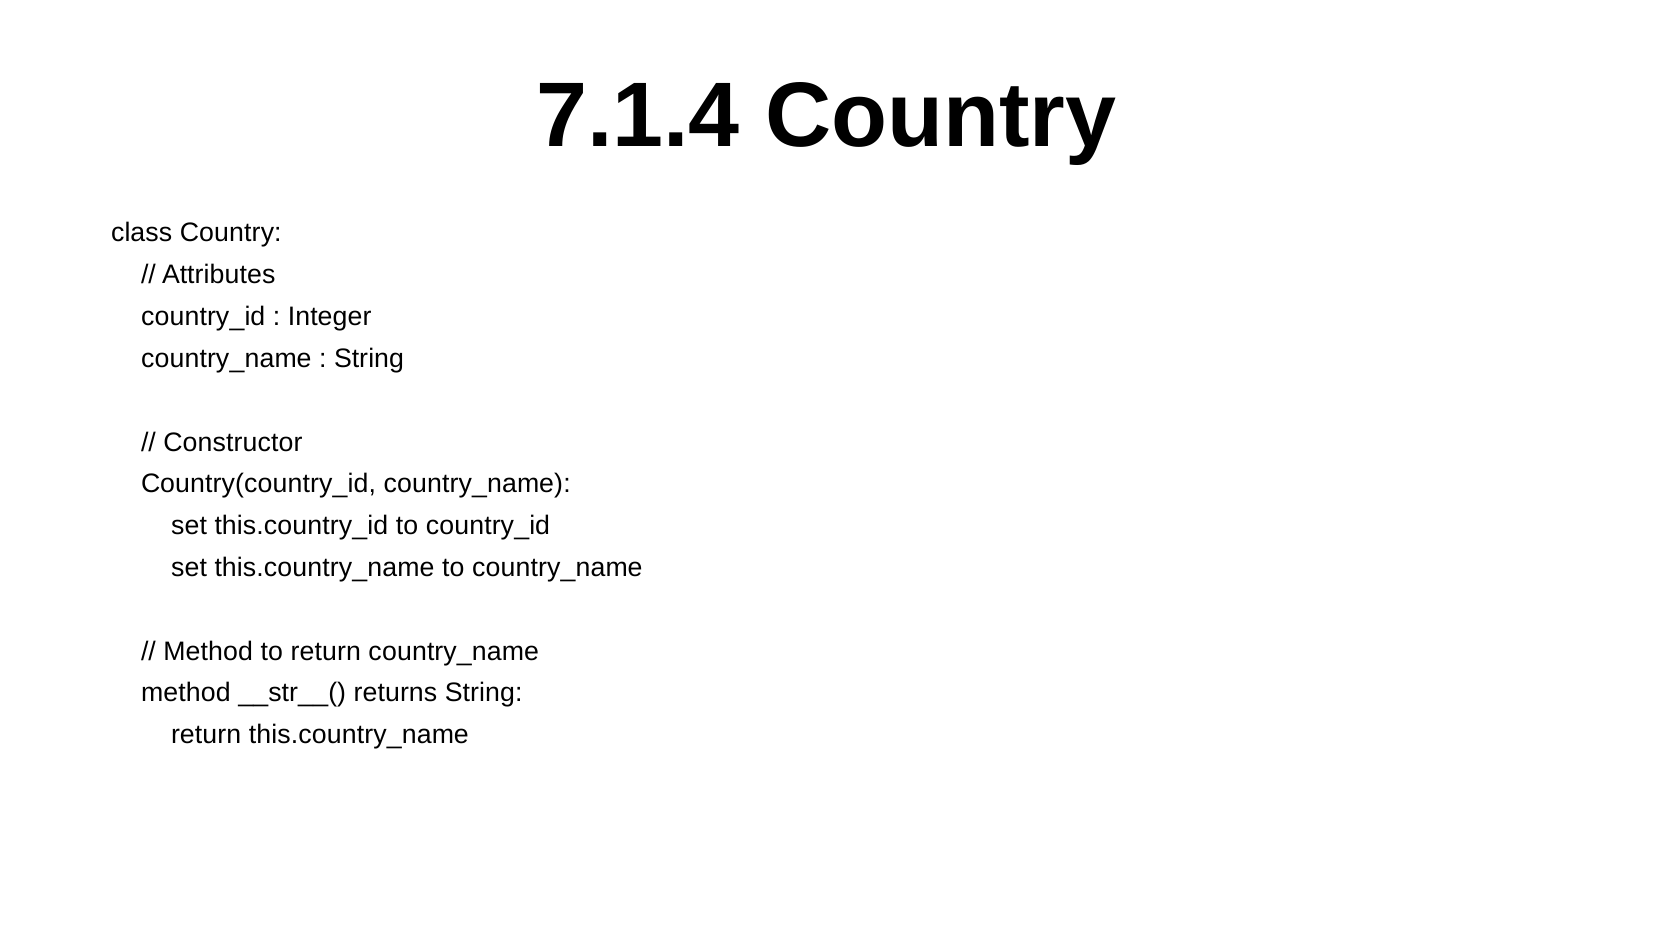

# 7.1.4 Country
class Country:
 // Attributes
 country_id : Integer
 country_name : String
 // Constructor
 Country(country_id, country_name):
 set this.country_id to country_id
 set this.country_name to country_name
 // Method to return country_name
 method __str__() returns String:
 return this.country_name